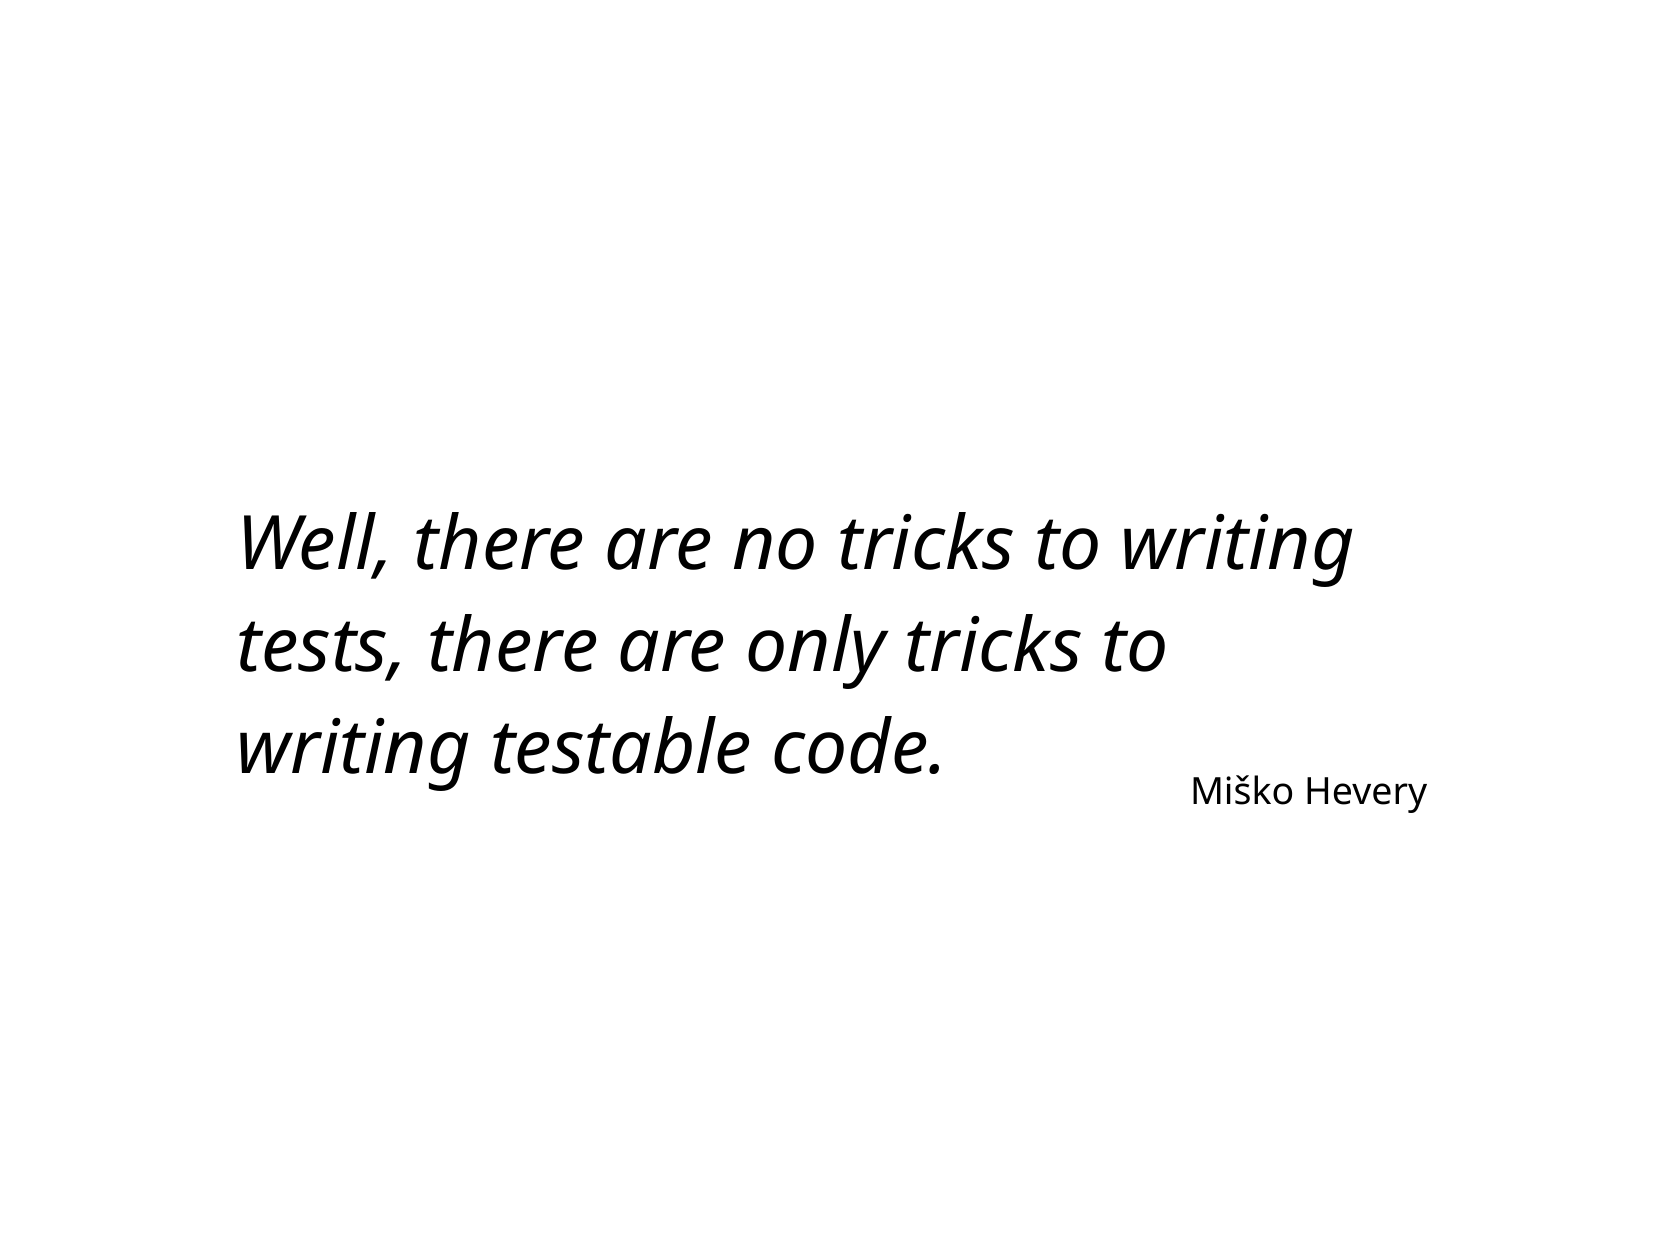

Well, there are no tricks to writing tests, there are only tricks to writing testable code.
Miško Hevery